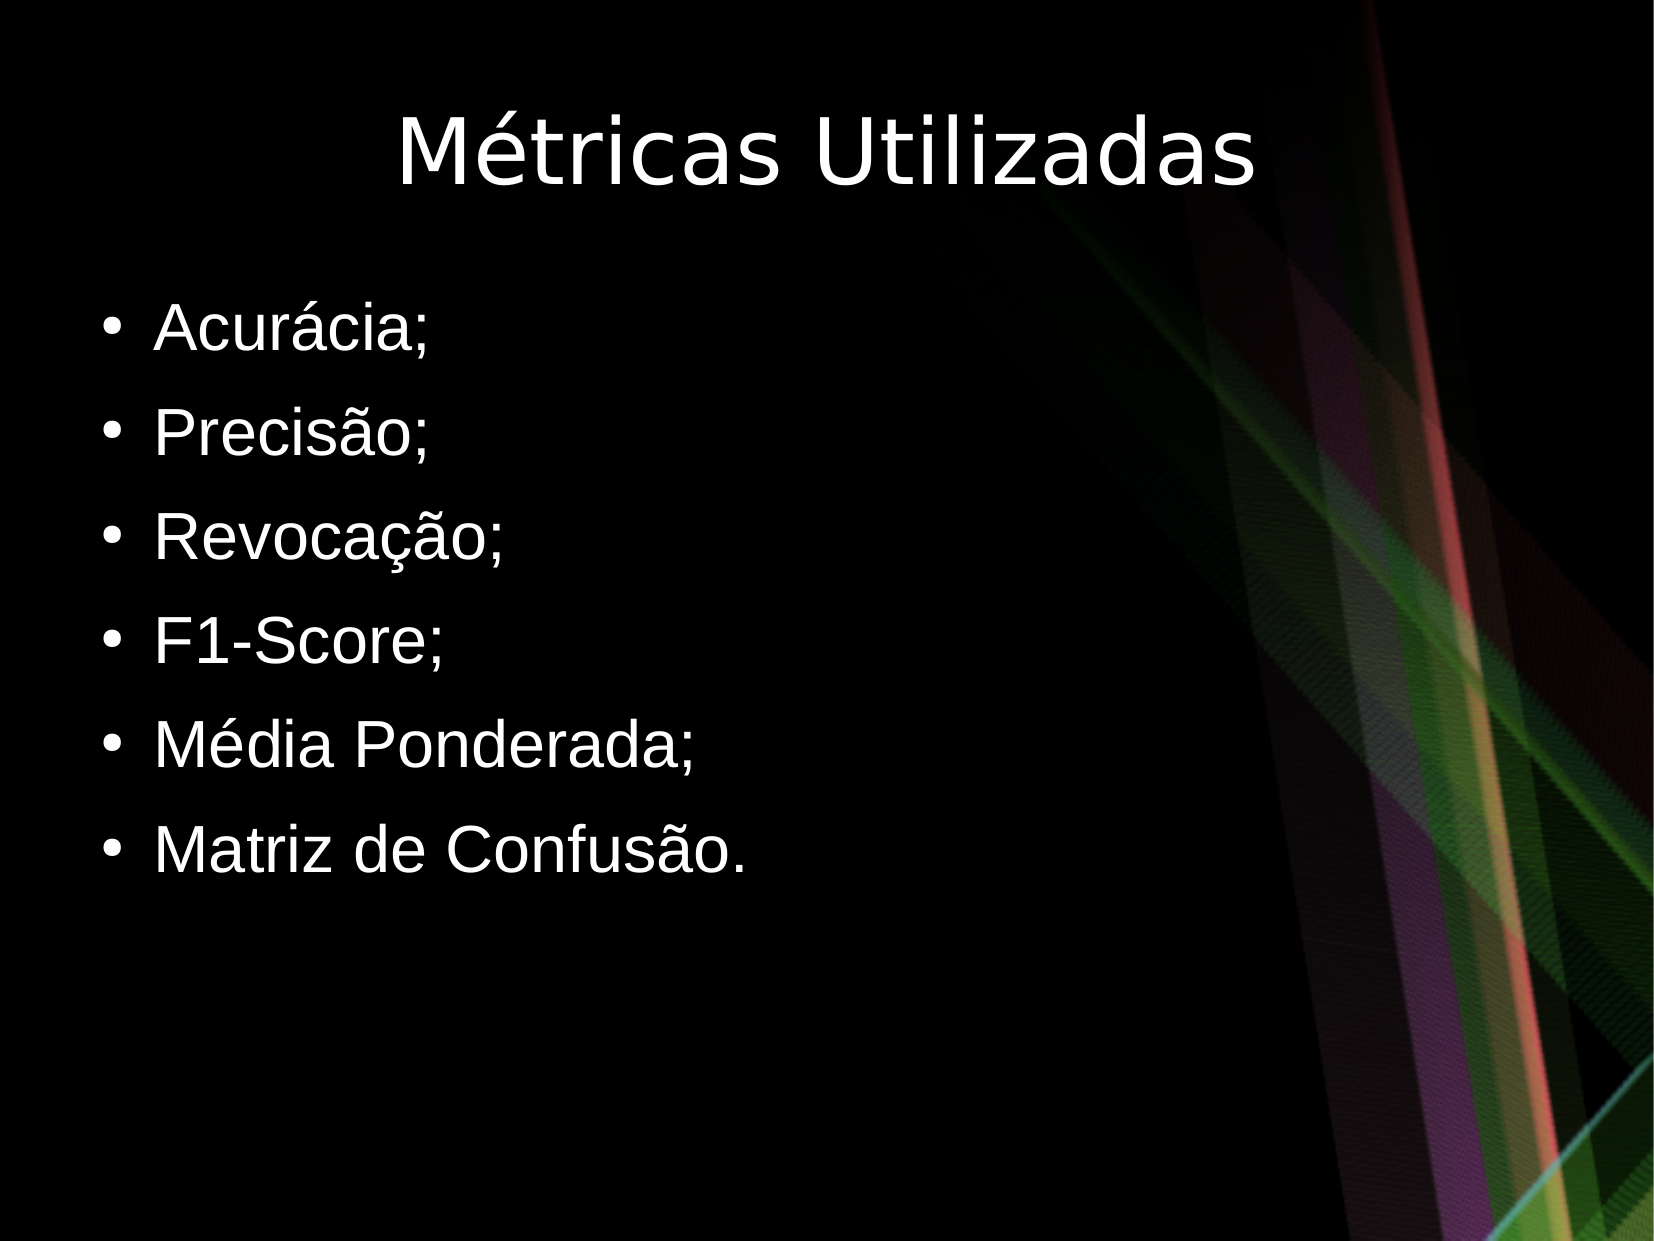

# Métricas Utilizadas
Acurácia;
Precisão;
Revocação;
F1-Score;
Média Ponderada;
Matriz de Confusão.